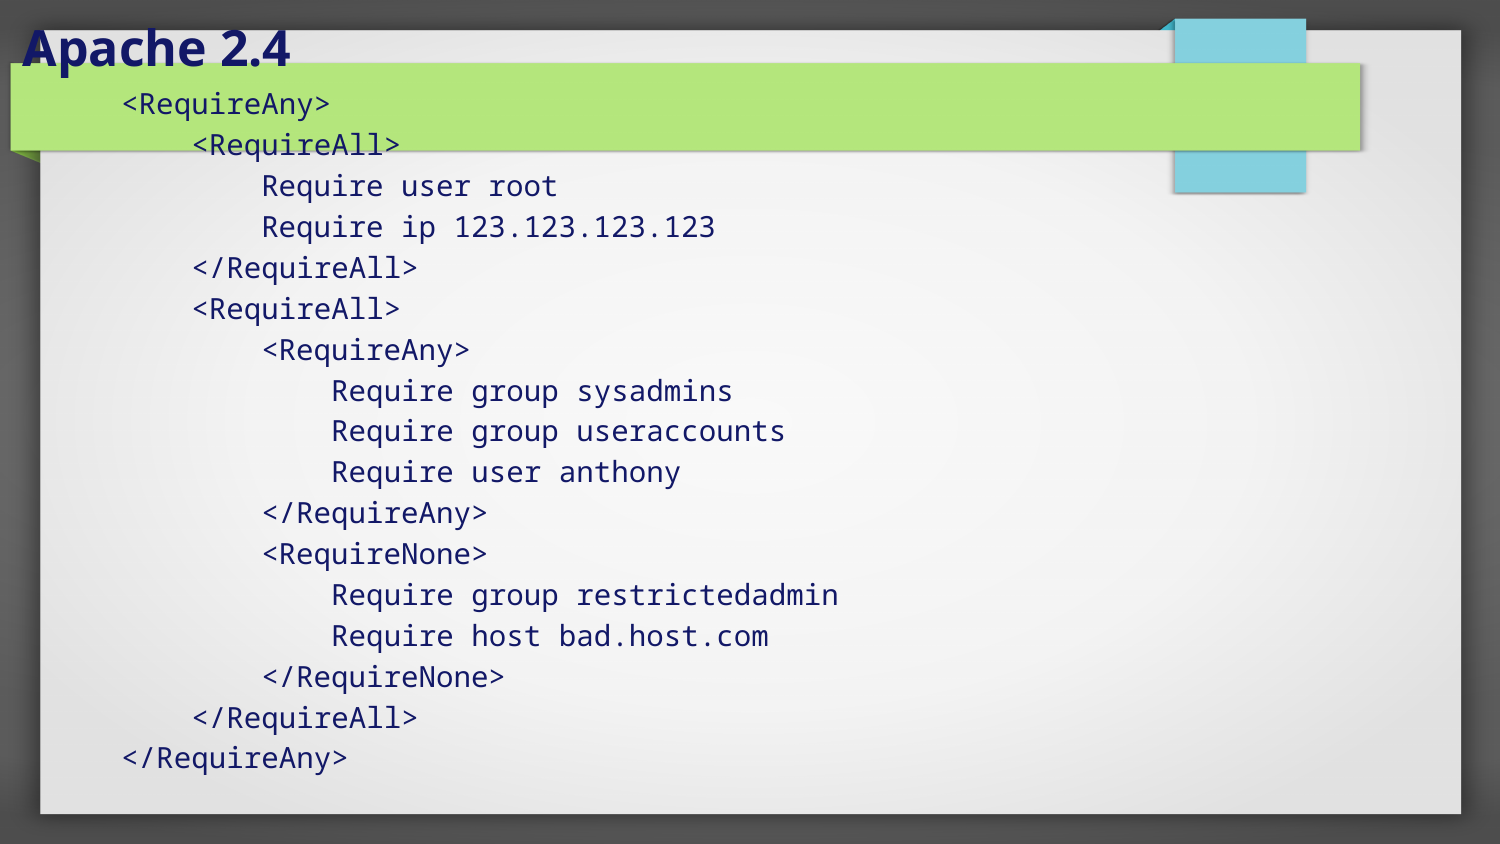

# Apache 2.4
<RequireAny>
 <RequireAll>
 Require user root
 Require ip 123.123.123.123
 </RequireAll>
 <RequireAll>
 <RequireAny>
 Require group sysadmins
 Require group useraccounts
 Require user anthony
 </RequireAny>
 <RequireNone>
 Require group restrictedadmin
 Require host bad.host.com
 </RequireNone>
 </RequireAll>
</RequireAny>